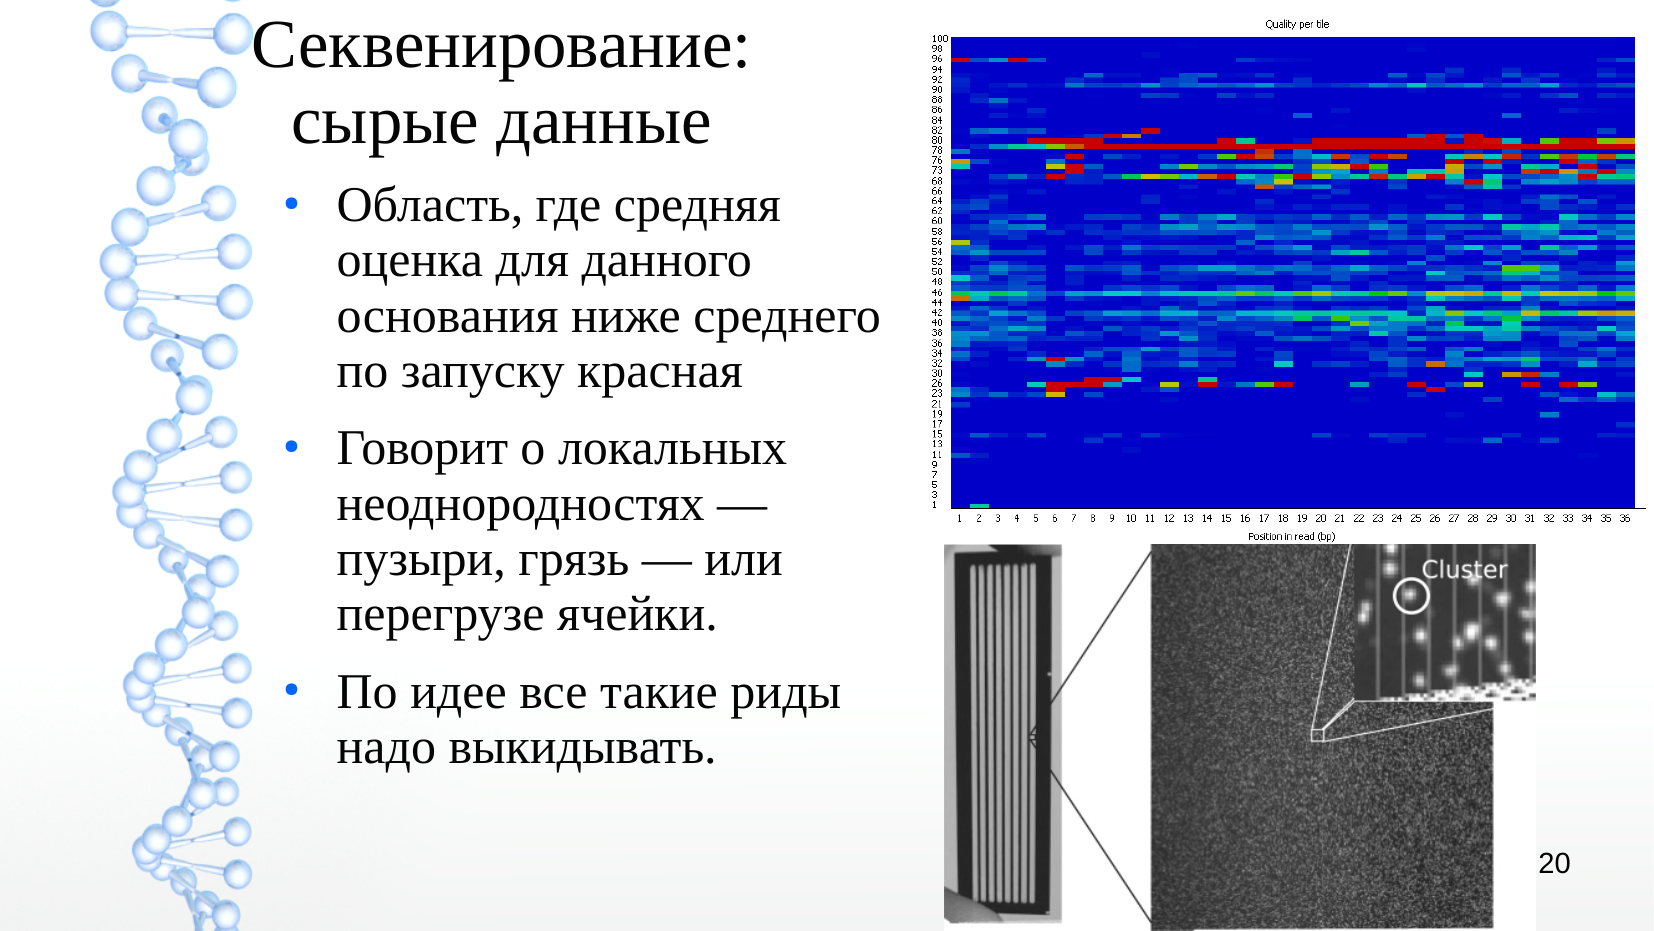

# Секвенирование: сырые данные
Область, где средняя оценка для данного основания ниже среднего по запуску красная
Говорит о локальных неоднородностях — пузыри, грязь — или перегрузе ячейки.
По идее все такие риды надо выкидывать.
20